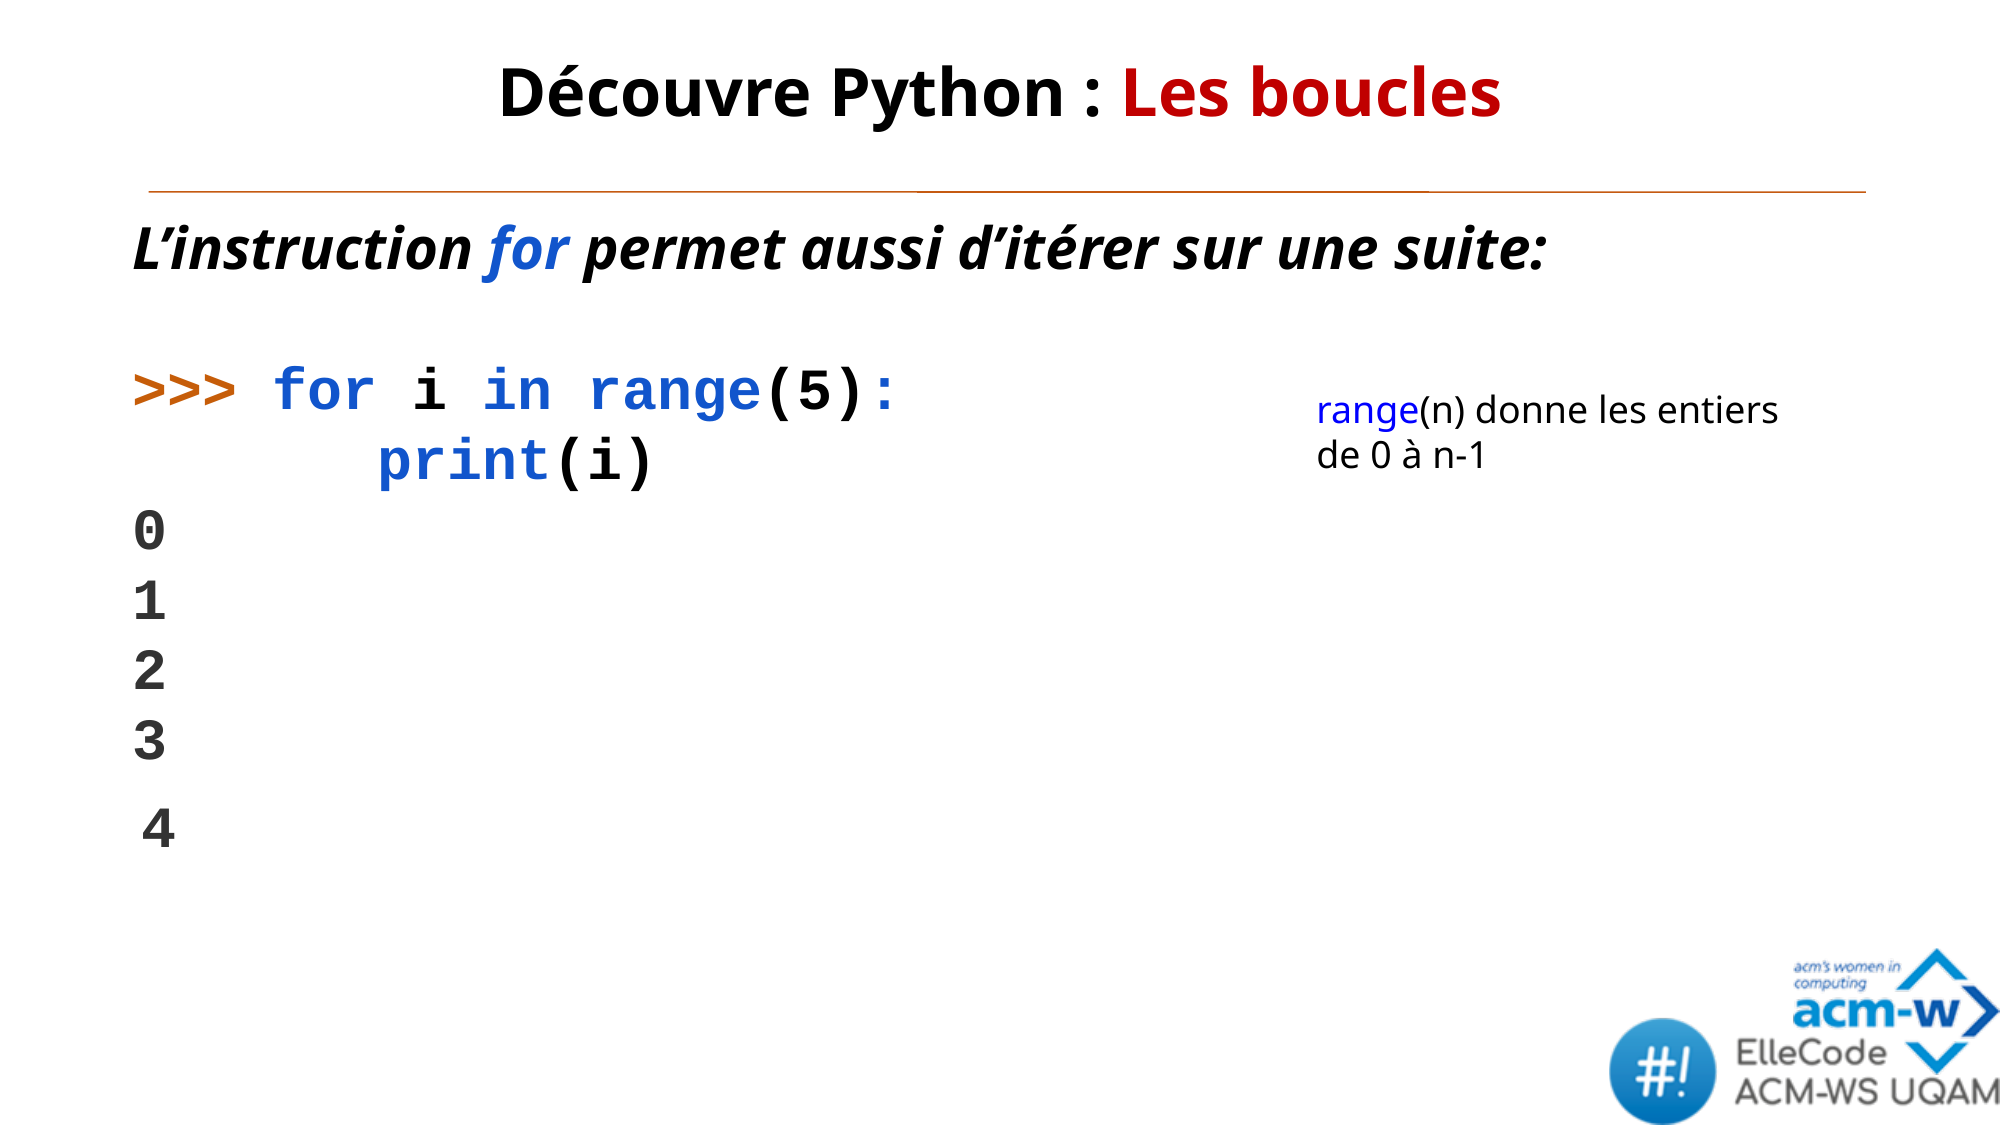

Découvre Python : Les boucles
L’instruction for permet aussi d’itérer sur une suite:
>>> for i in range(5):
 print(i)
0
1
2
3
4
range(n) donne les entiers de 0 à n-1